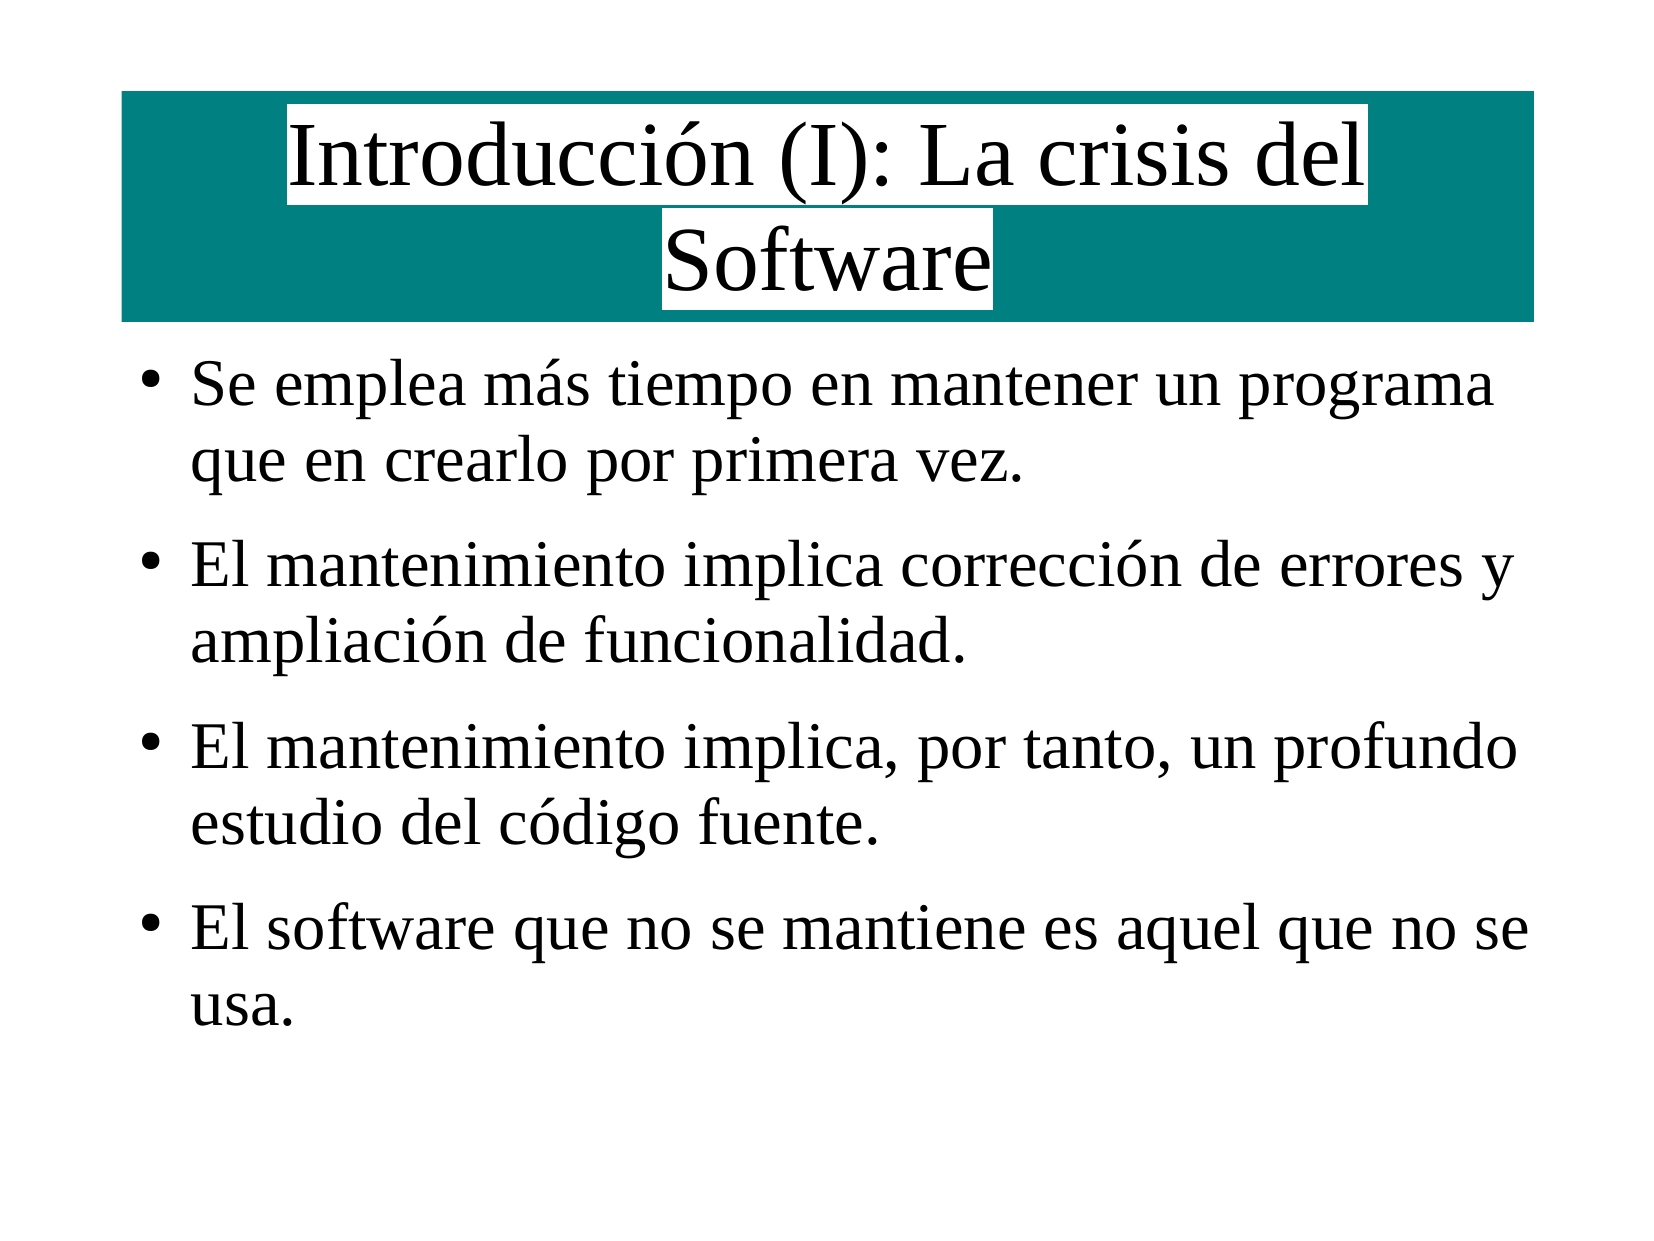

# Introducción (I): La crisis del Software
Se emplea más tiempo en mantener un programa que en crearlo por primera vez.
El mantenimiento implica corrección de errores y ampliación de funcionalidad.
El mantenimiento implica, por tanto, un profundo estudio del código fuente.
El software que no se mantiene es aquel que no se usa.